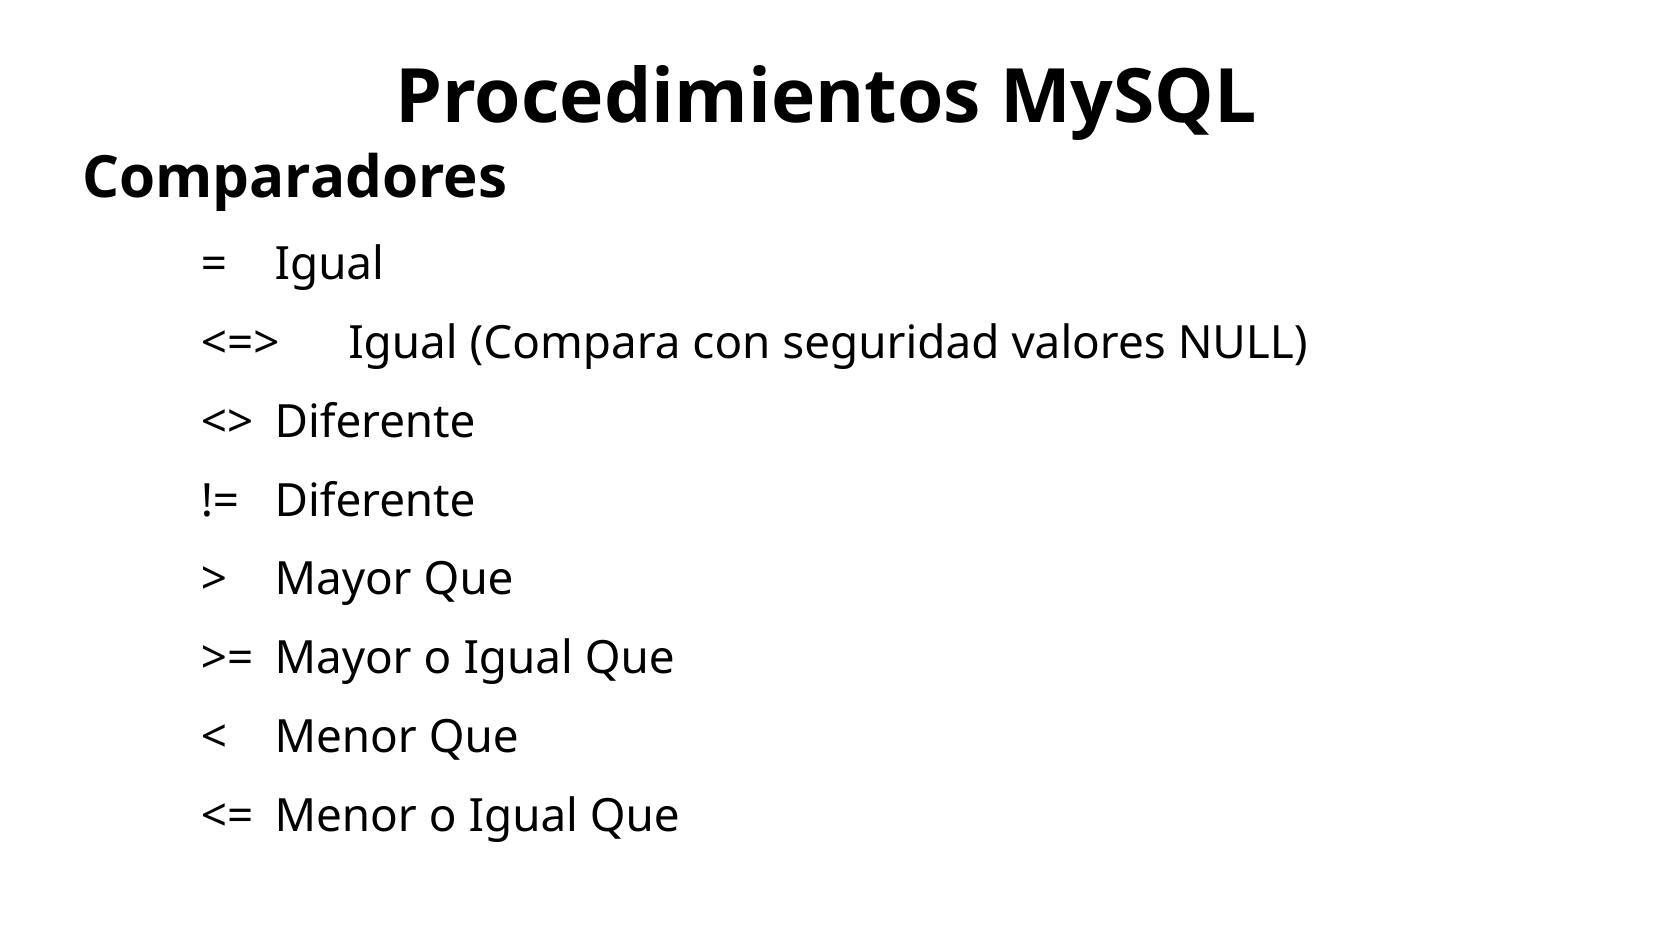

# Procedimientos MySQL
Comparadores
=	Igual
<=>	Igual (Compara con seguridad valores NULL)
<>	Diferente
!=	Diferente
>	Mayor Que
>=	Mayor o Igual Que
<	Menor Que
<=	Menor o Igual Que